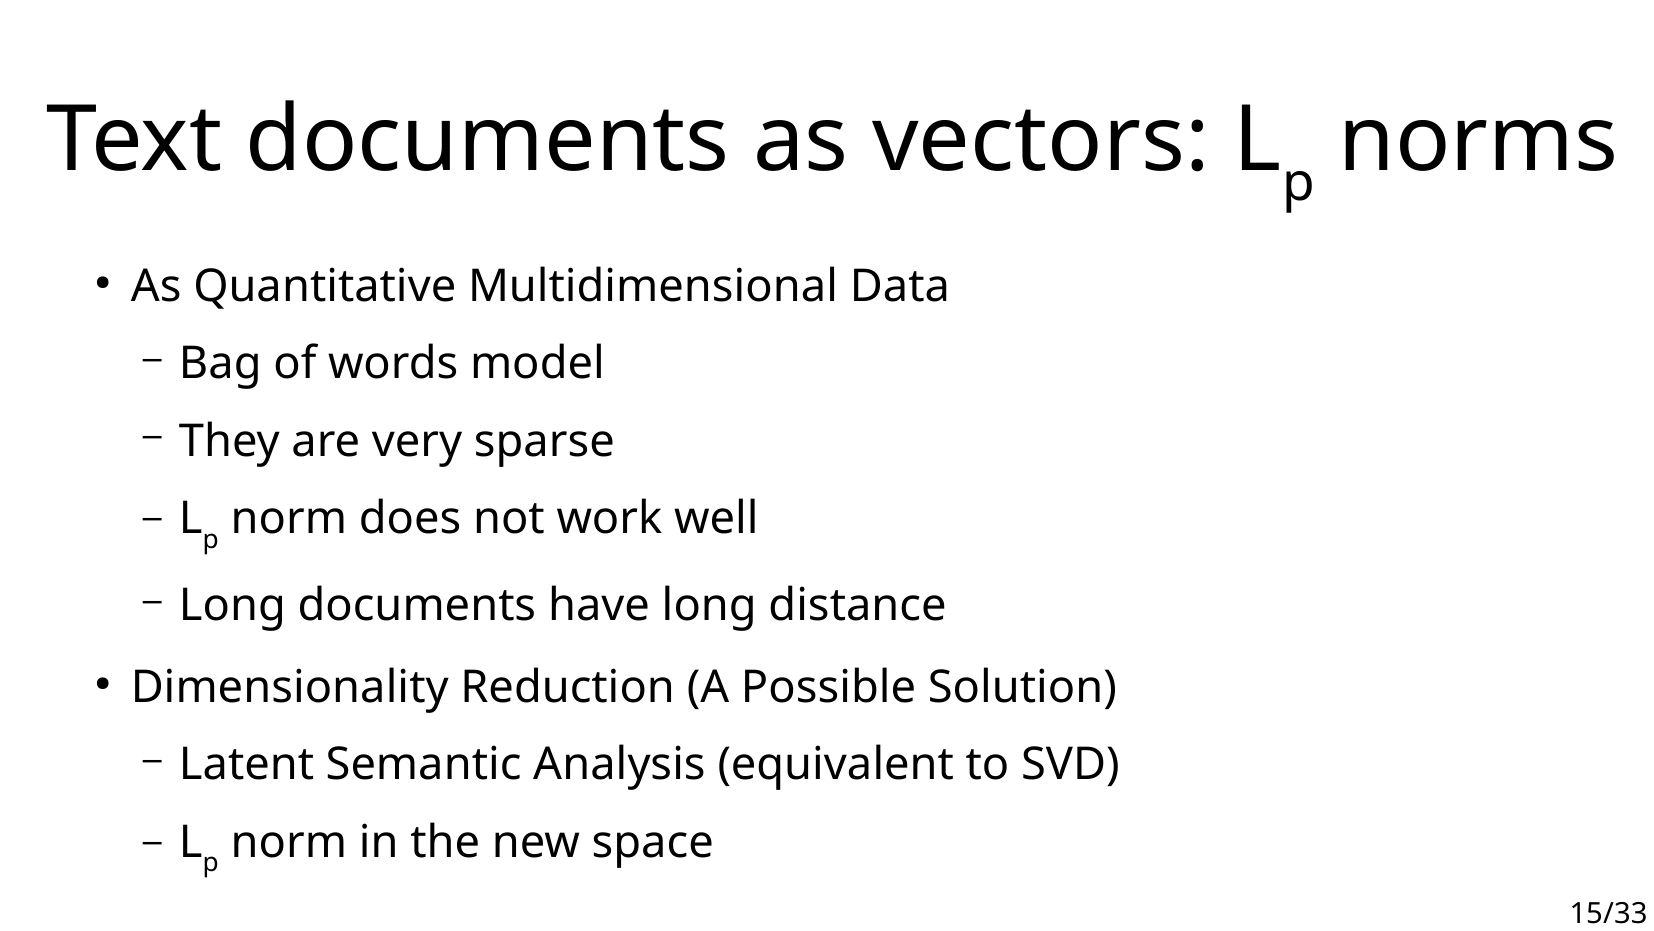

# Text documents as vectors: Lp norms
As Quantitative Multidimensional Data
Bag of words model
They are very sparse
Lp norm does not work well
Long documents have long distance
Dimensionality Reduction (A Possible Solution)
Latent Semantic Analysis (equivalent to SVD)
Lp norm in the new space
15